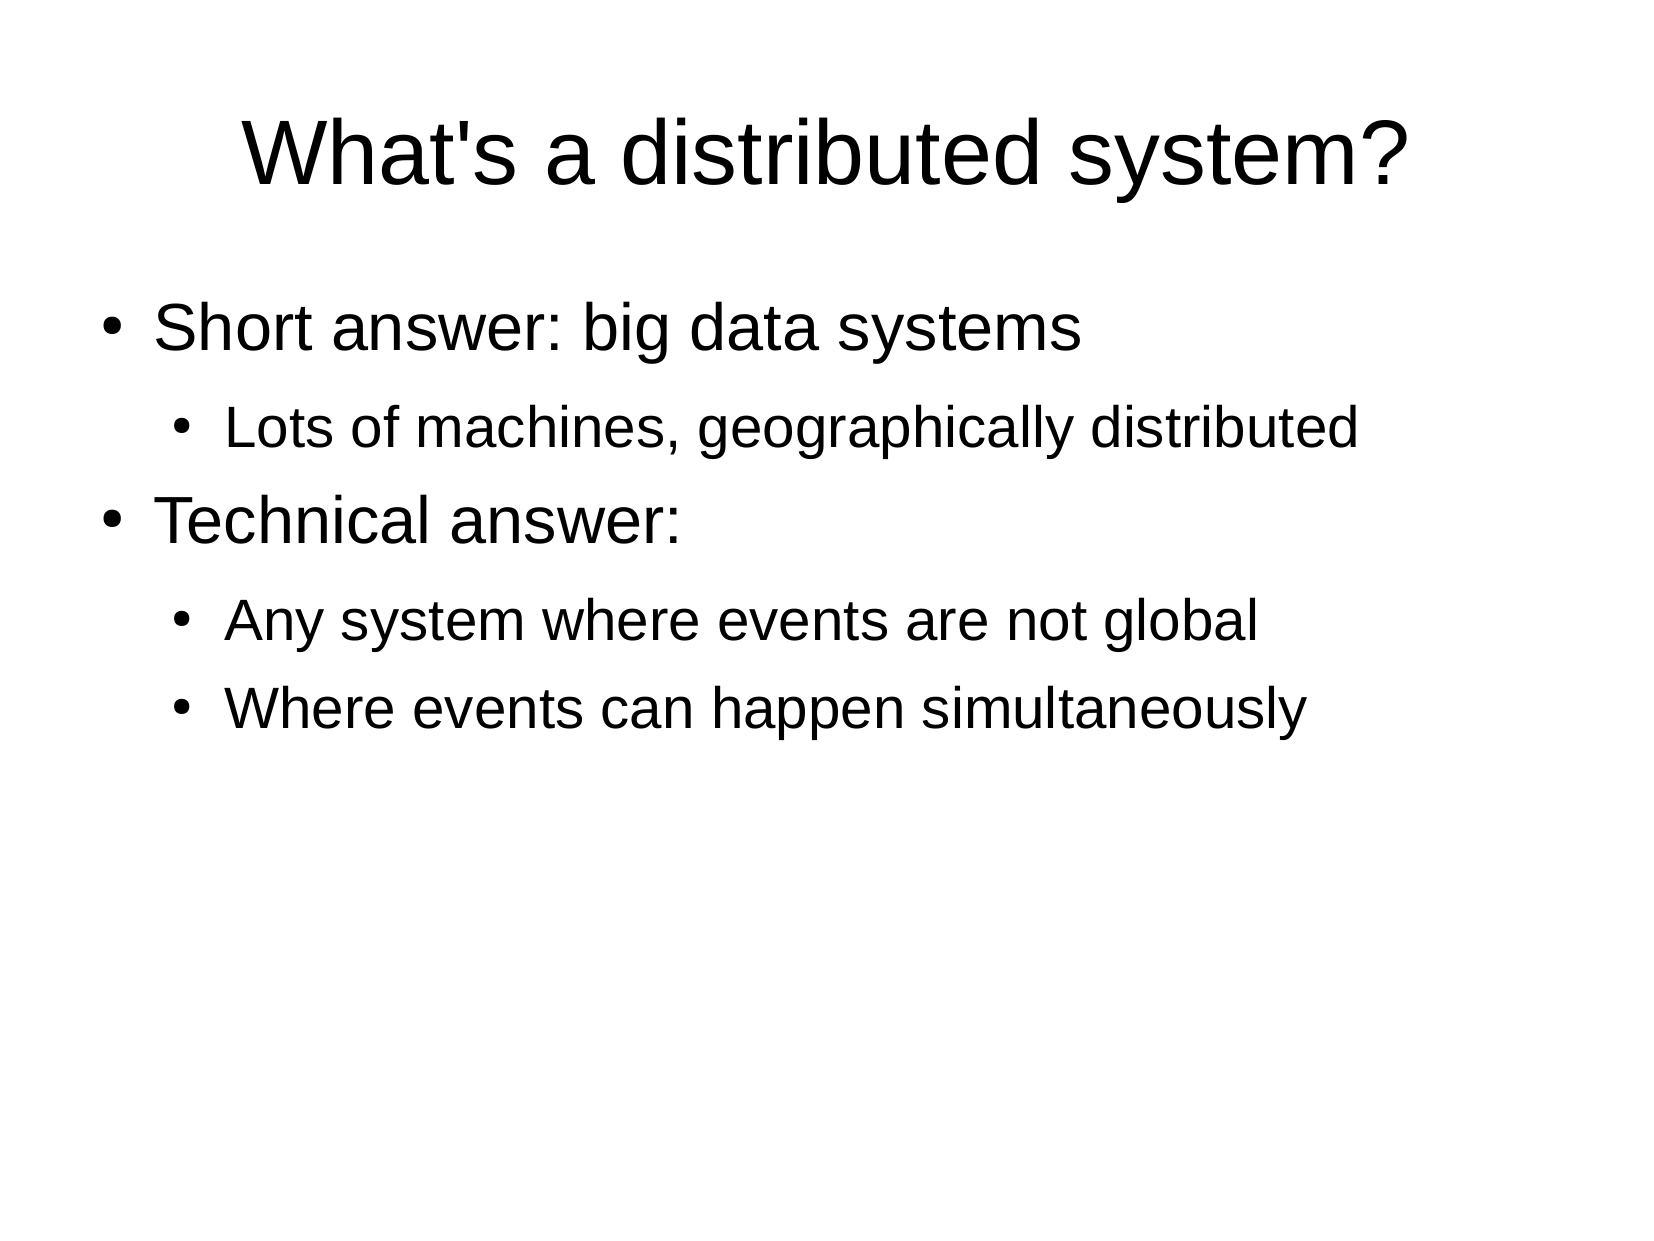

# What's a distributed system?
Short answer: big data systems
Lots of machines, geographically distributed
Technical answer:
Any system where events are not global
Where events can happen simultaneously